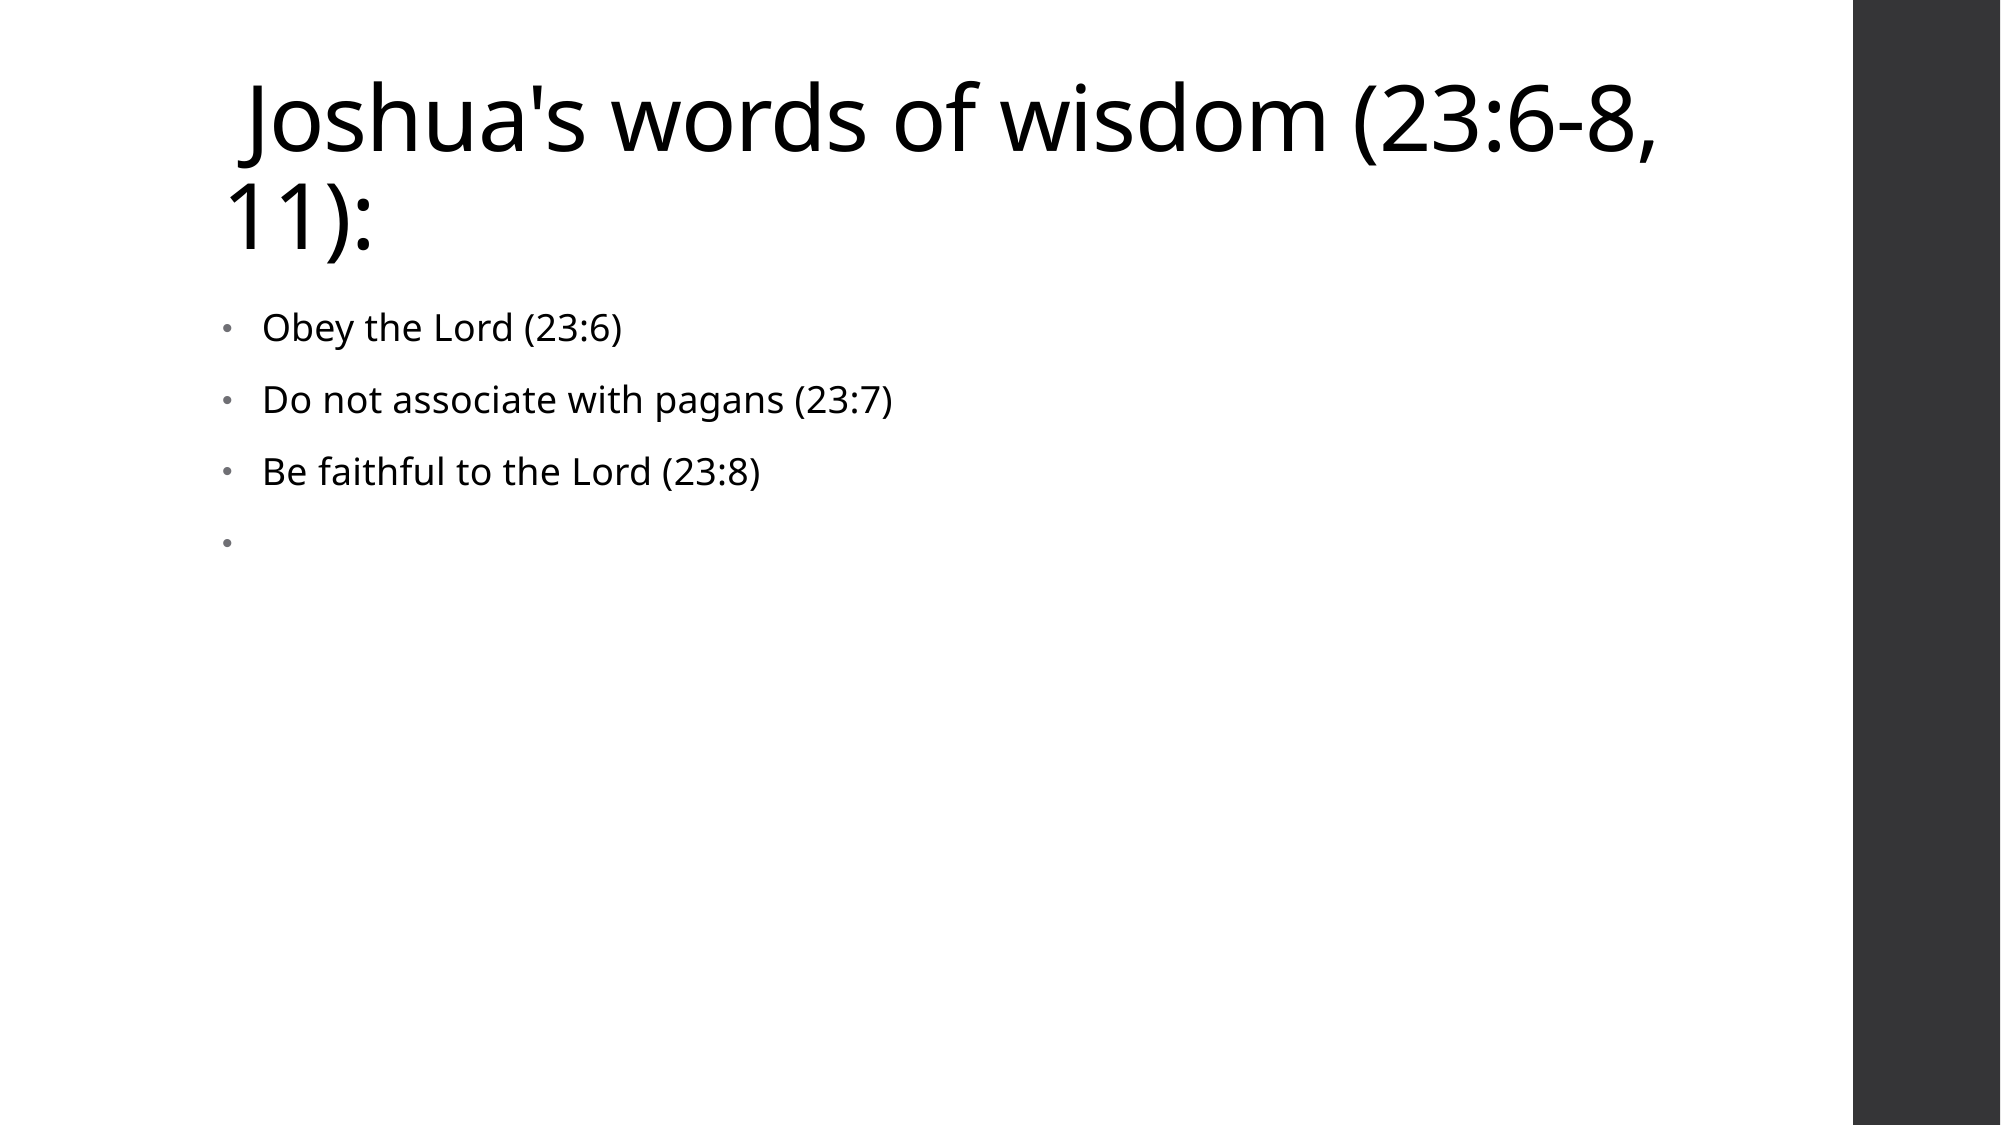

# Joshua's words of wisdom (23:6-8, 11):
 Obey the Lord (23:6)
 Do not associate with pagans (23:7)
 Be faithful to the Lord (23:8)